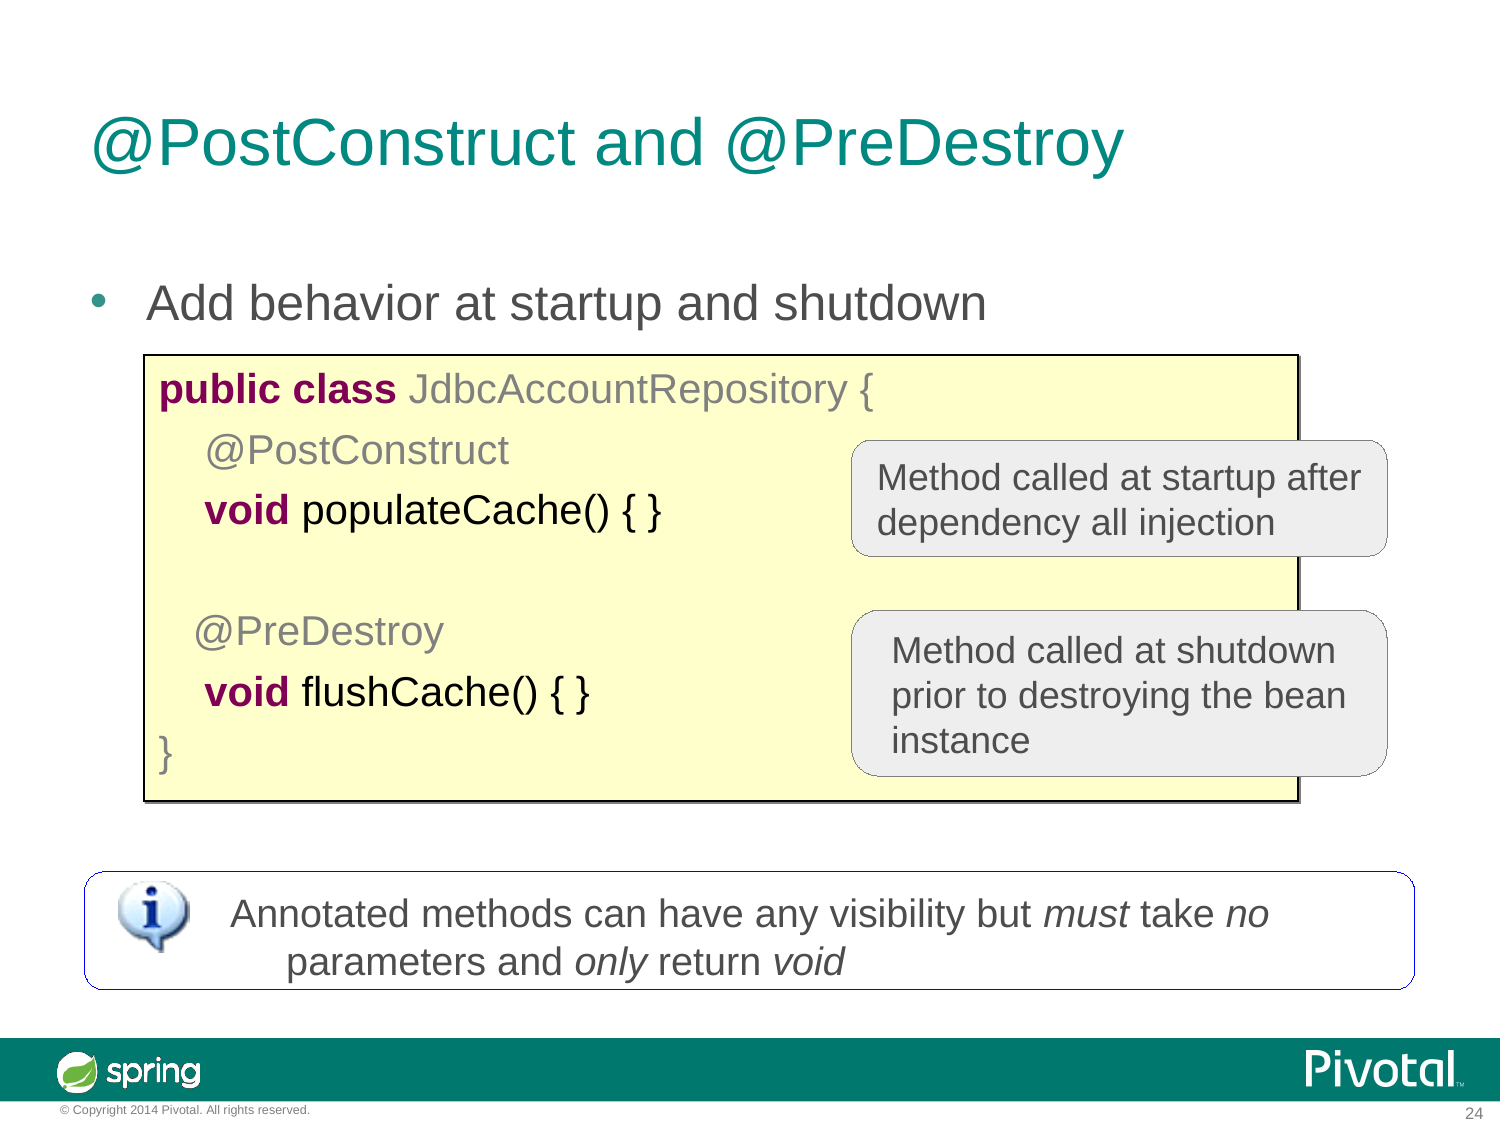

# @PostConstruct and @PreDestroy
Add behavior at startup and shutdown
public class JdbcAccountRepository {
 @PostConstruct
 void populateCache() { }
 @PreDestroy
 void flushCache() { }
}
Method called at startup after dependency all injection
Method called at shutdown prior to destroying the bean instance
Annotated methods can have any visibility but must take no parameters and only return void